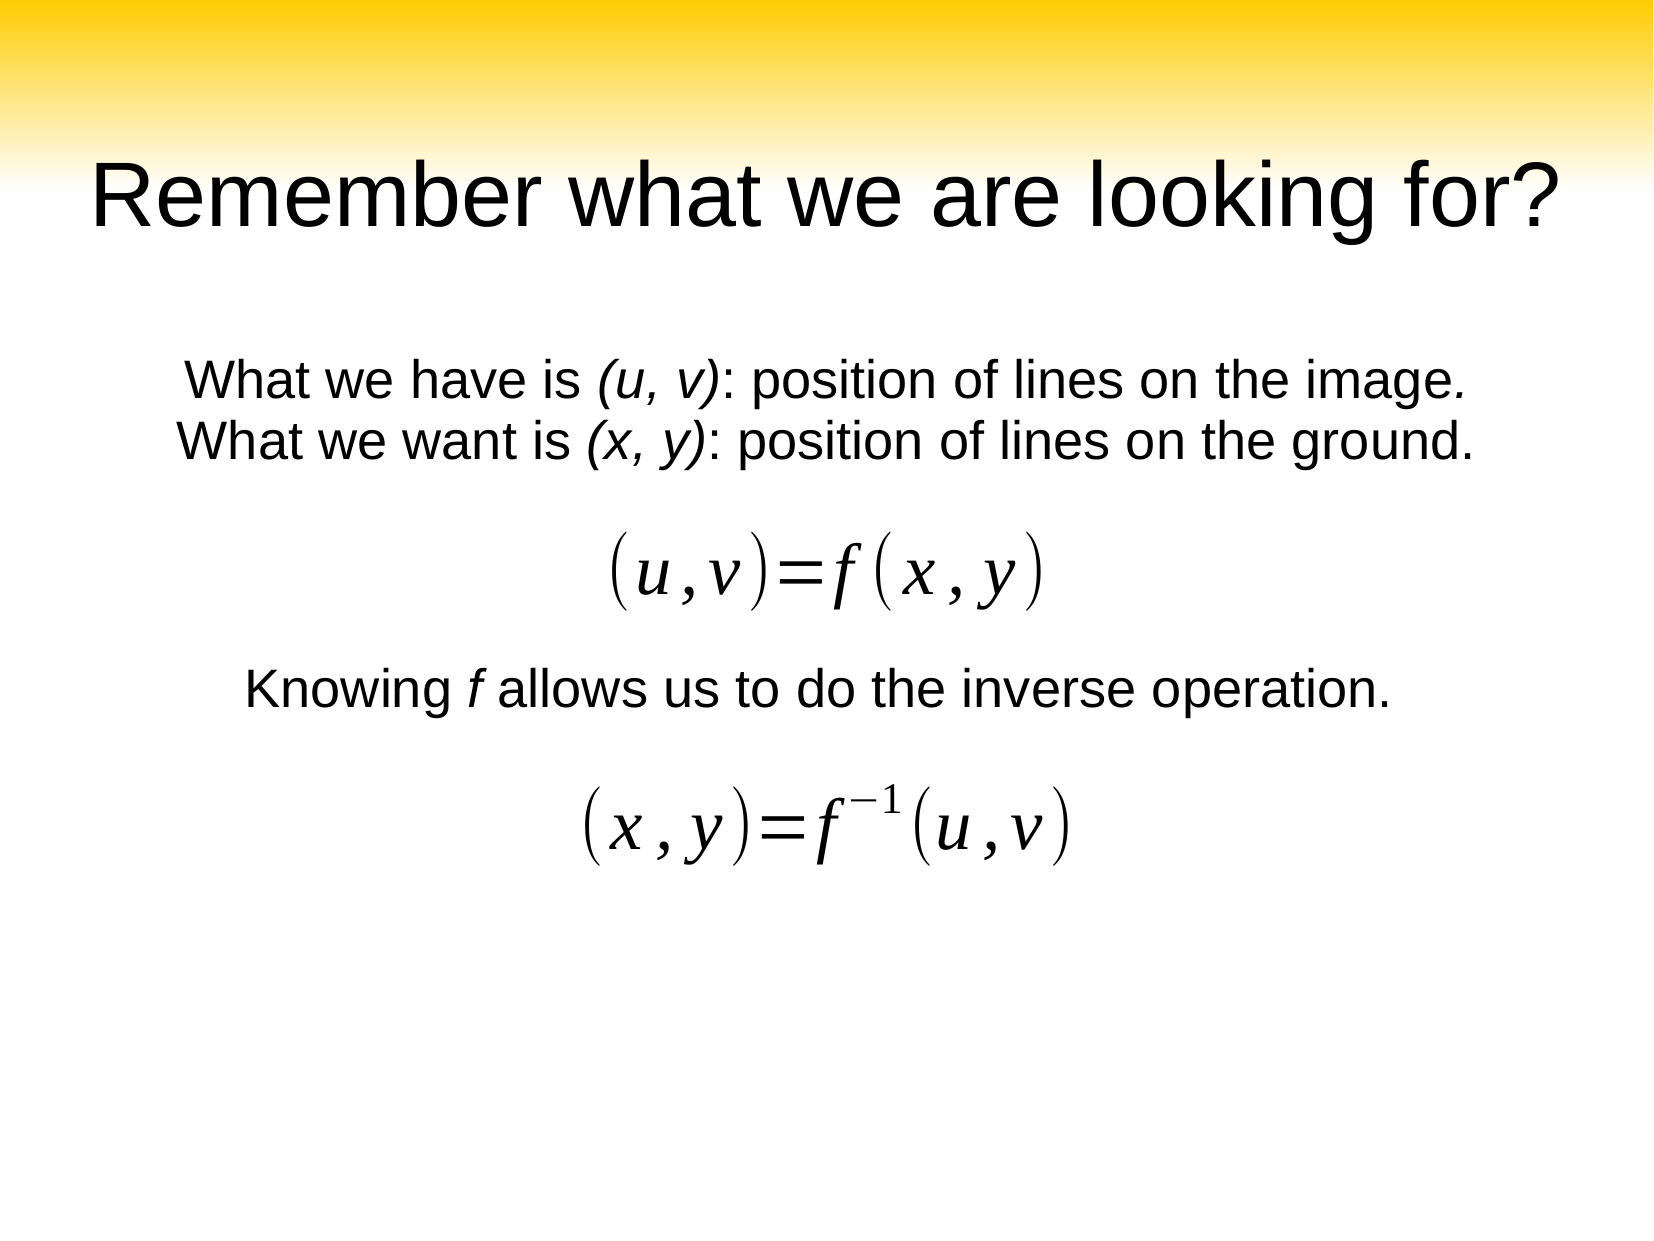

# Remember what we are looking for?
What we have is (u, v): position of lines on the image.
What we want is (x, y): position of lines on the ground.
Knowing f allows us to do the inverse operation.